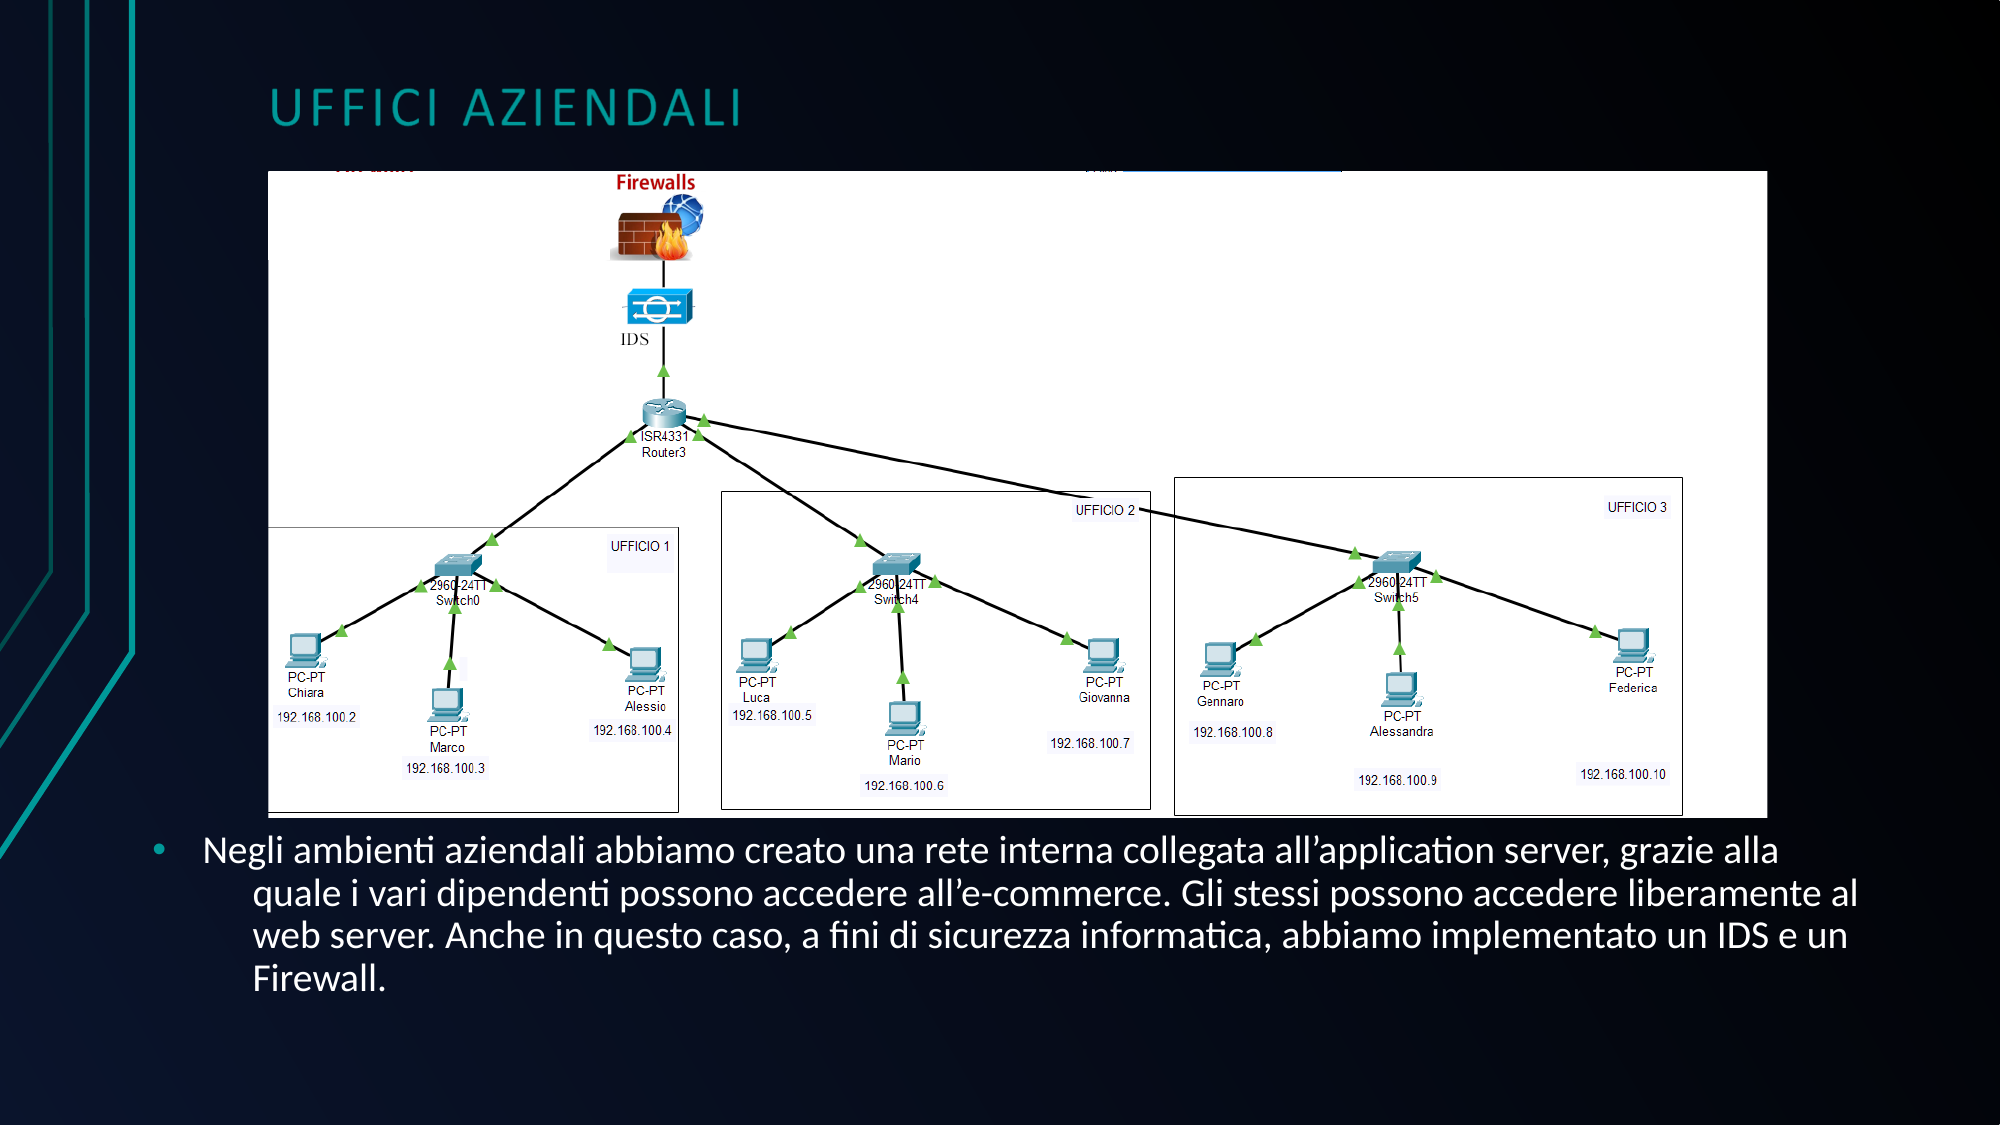

Negli ambienti aziendali abbiamo creato una rete interna collegata all’application server, grazie alla quale i vari dipendenti possono accedere all’e-commerce. Gli stessi possono accedere liberamente al web server. Anche in questo caso, a fini di sicurezza informatica, abbiamo implementato un IDS e un Firewall.